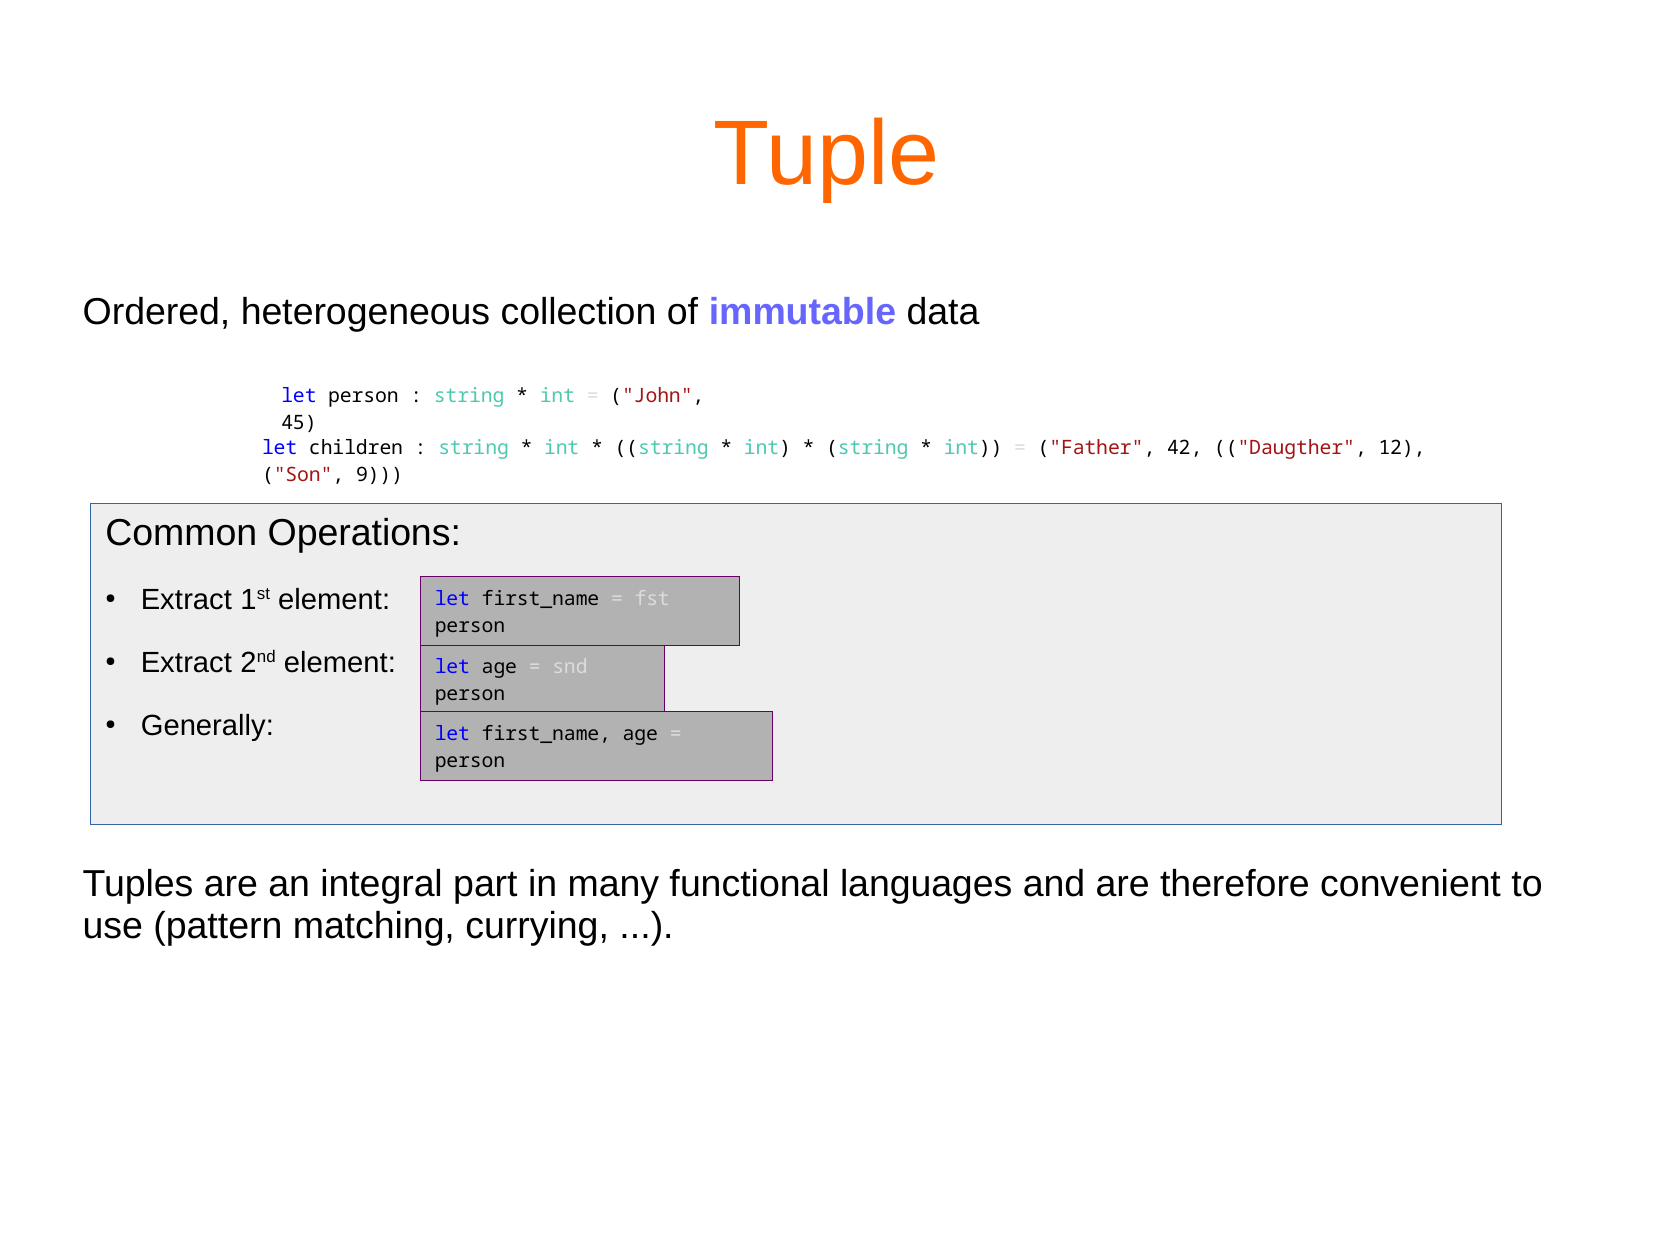

# Tuple
Ordered, heterogeneous collection of immutable data
Tuples are an integral part in many functional languages and are therefore convenient to use (pattern matching, currying, ...).
let person : string * int = ("John", 45)
let children : string * int * ((string * int) * (string * int)) = ("Father", 42, (("Daugther", 12), ("Son", 9)))
Common Operations:
Extract 1st element:
Extract 2nd element:
Generally:
let first_name = fst person
let age = snd person
let first_name, age = person